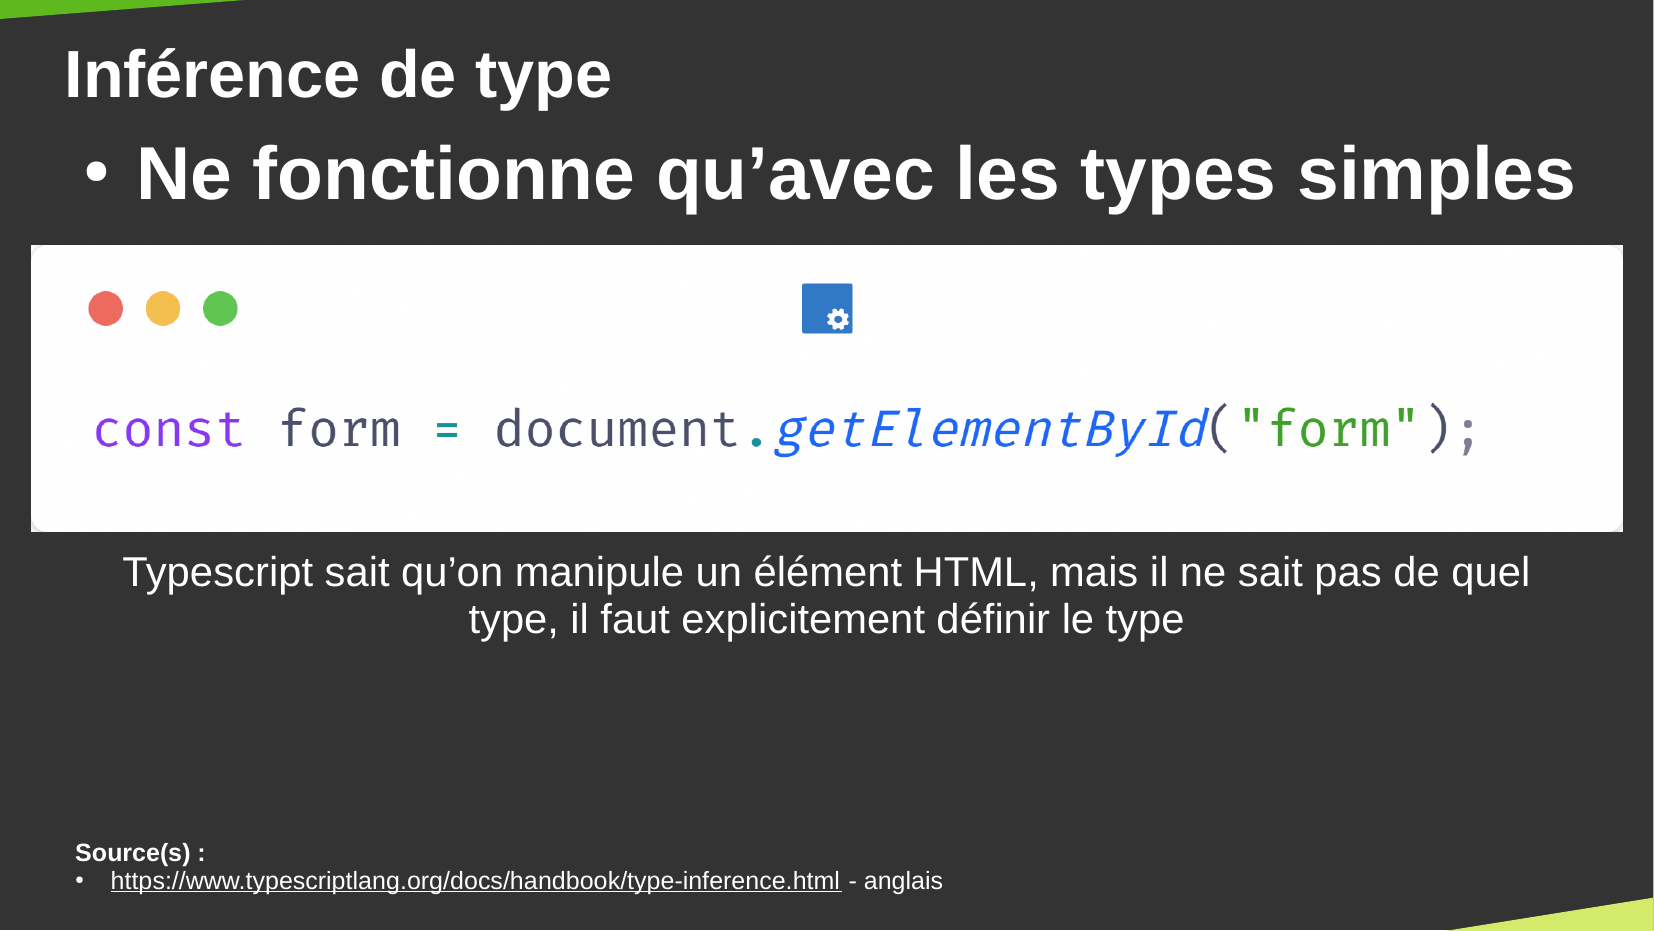

# Inférence de type
Ne fonctionne qu’avec les types simples
Typescript sait qu’on manipule un élément HTML, mais il ne sait pas de quel type, il faut explicitement définir le type
Source(s) :
https://www.typescriptlang.org/docs/handbook/type-inference.html - anglais